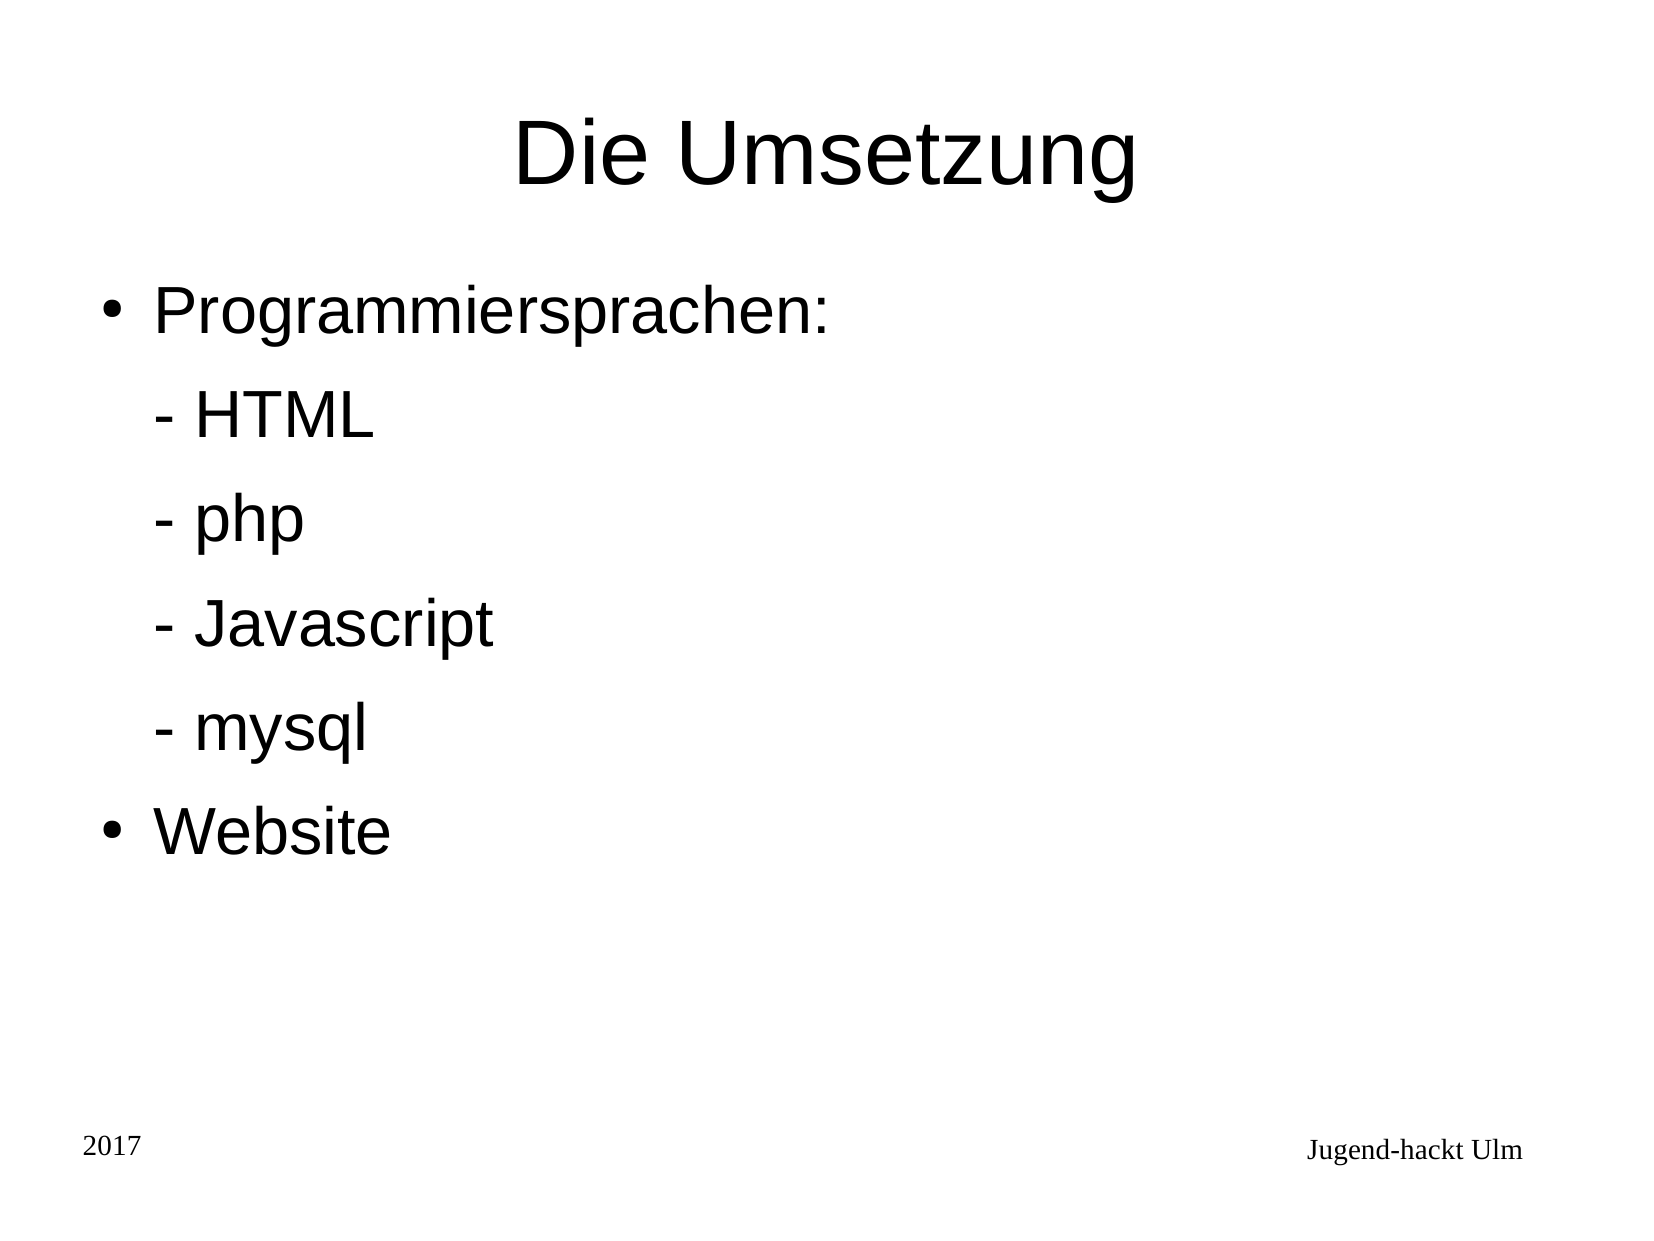

# Die Umsetzung
Programmiersprachen:
- HTML
- php
- Javascript
- mysql
Website